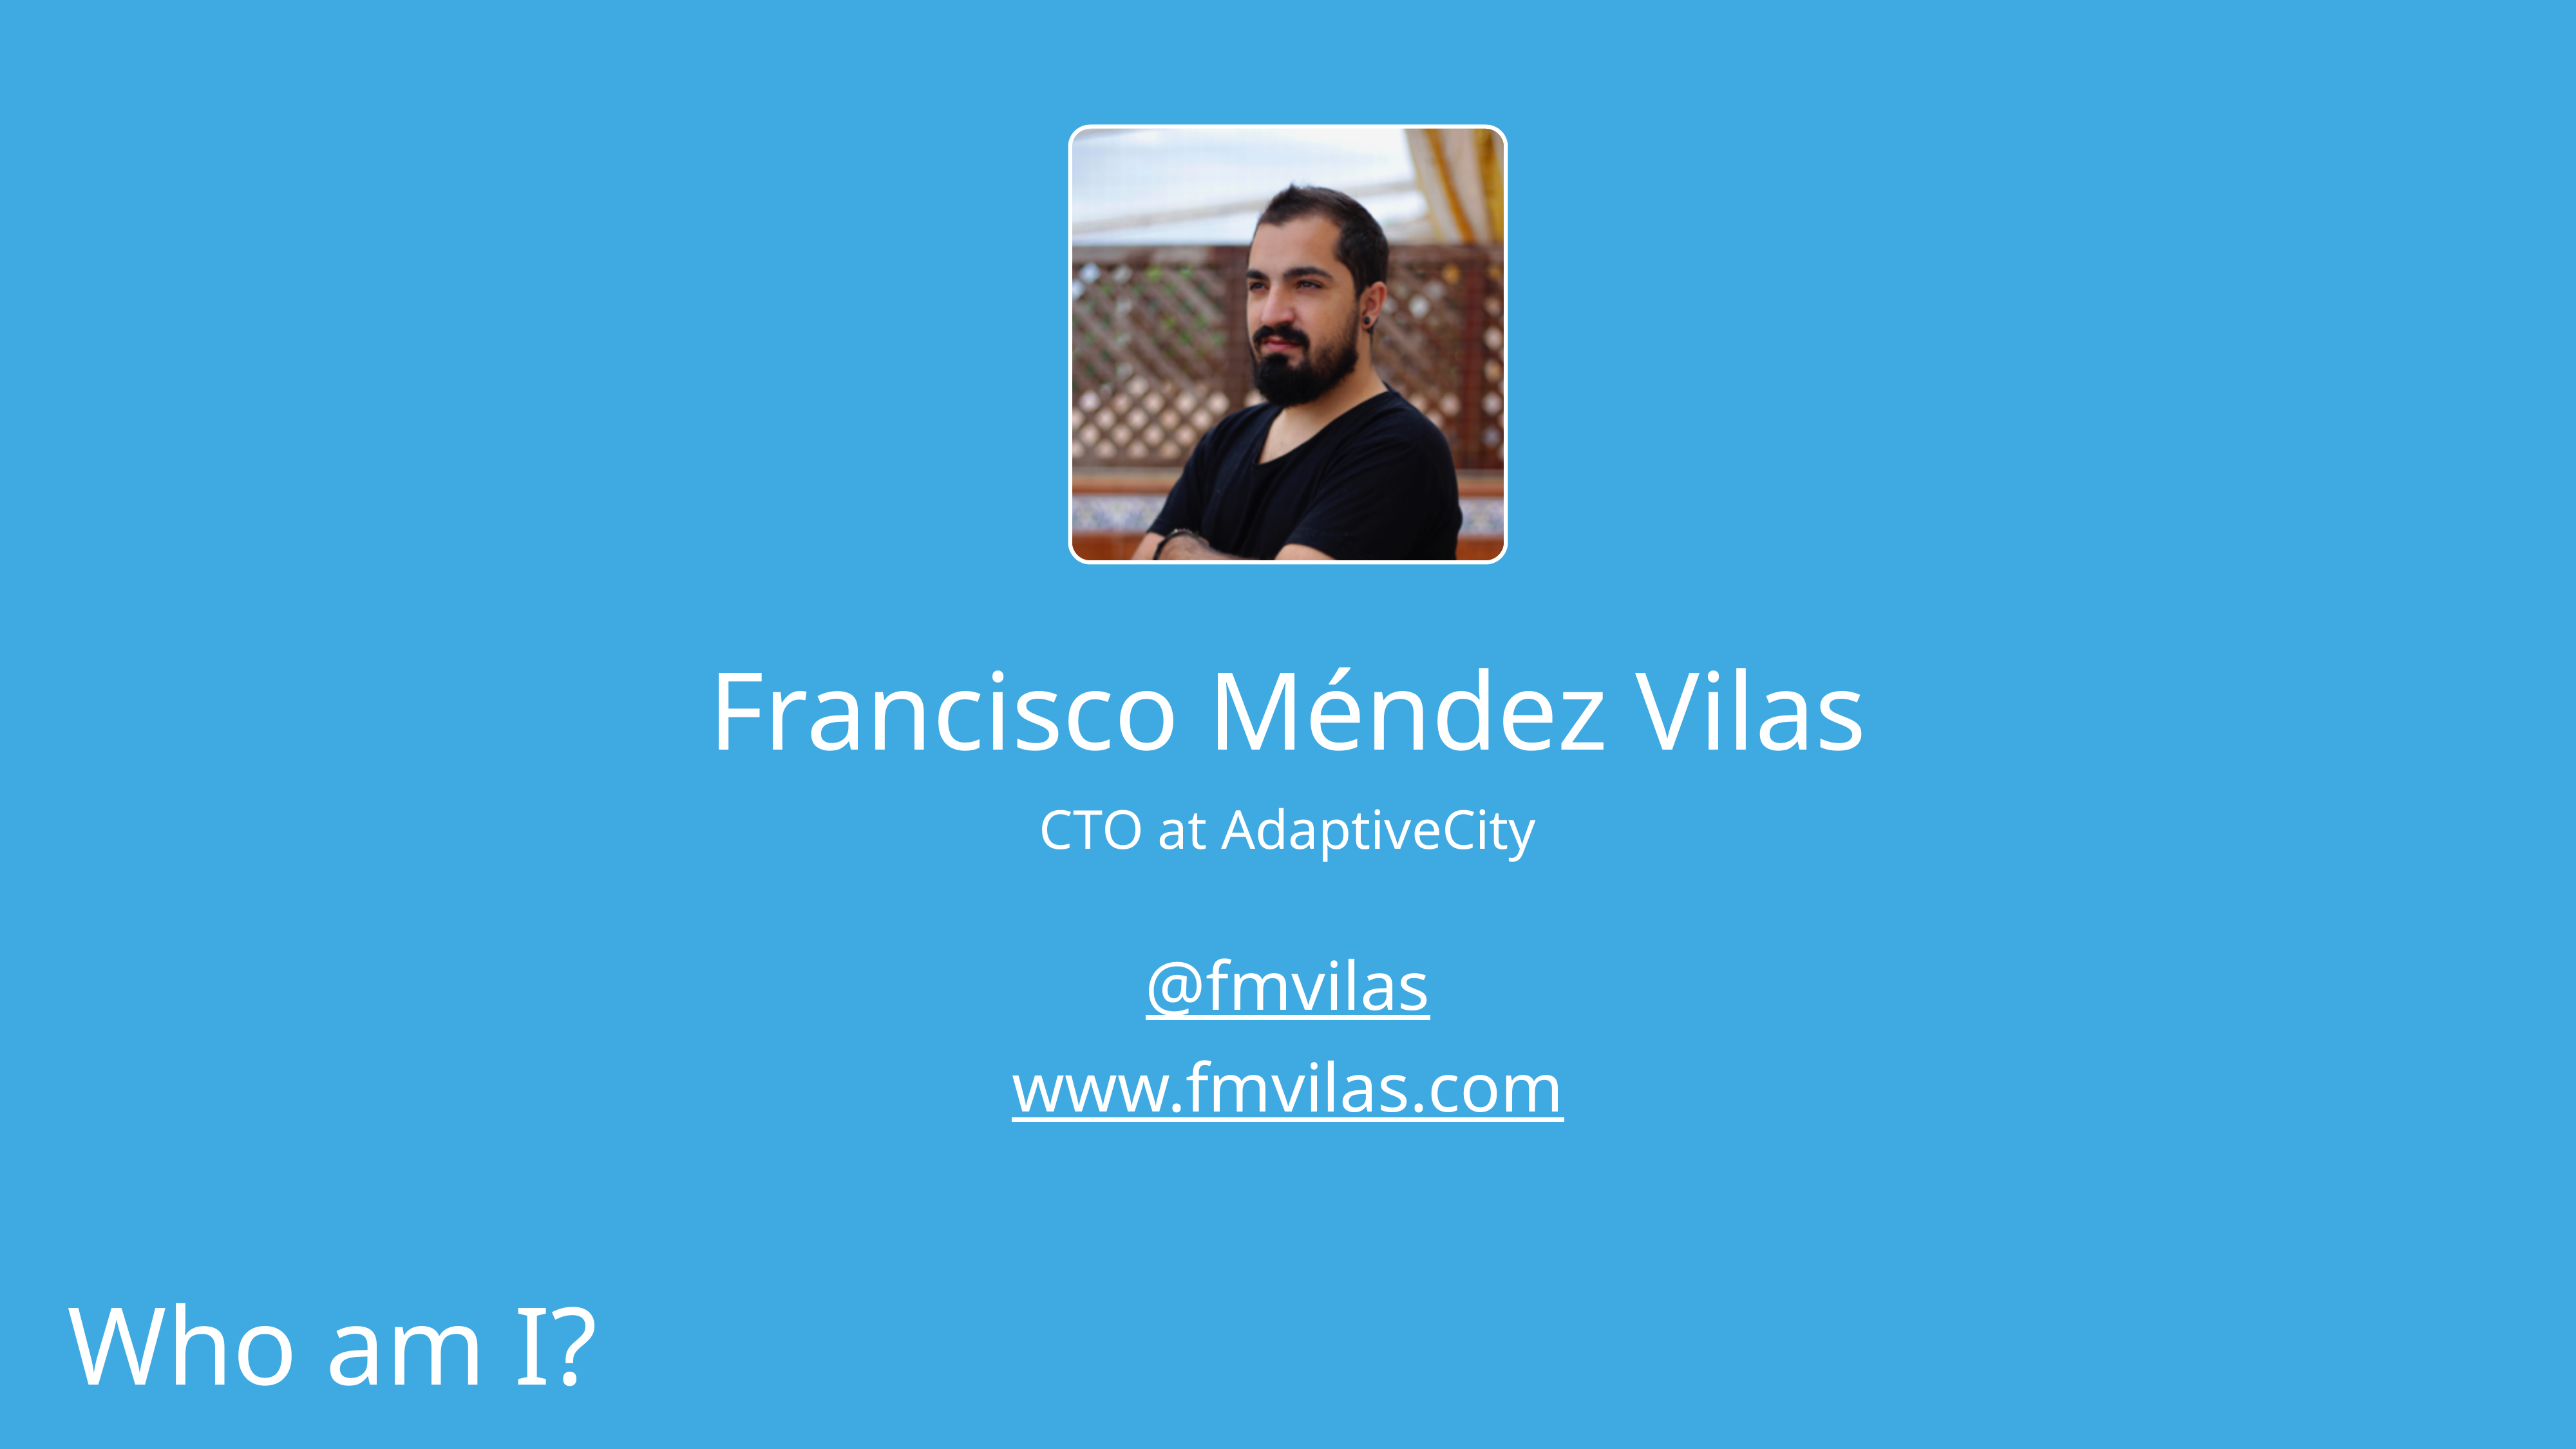

Francisco Méndez Vilas
CTO at AdaptiveCity
@fmvilas
www.fmvilas.com
Who am I?